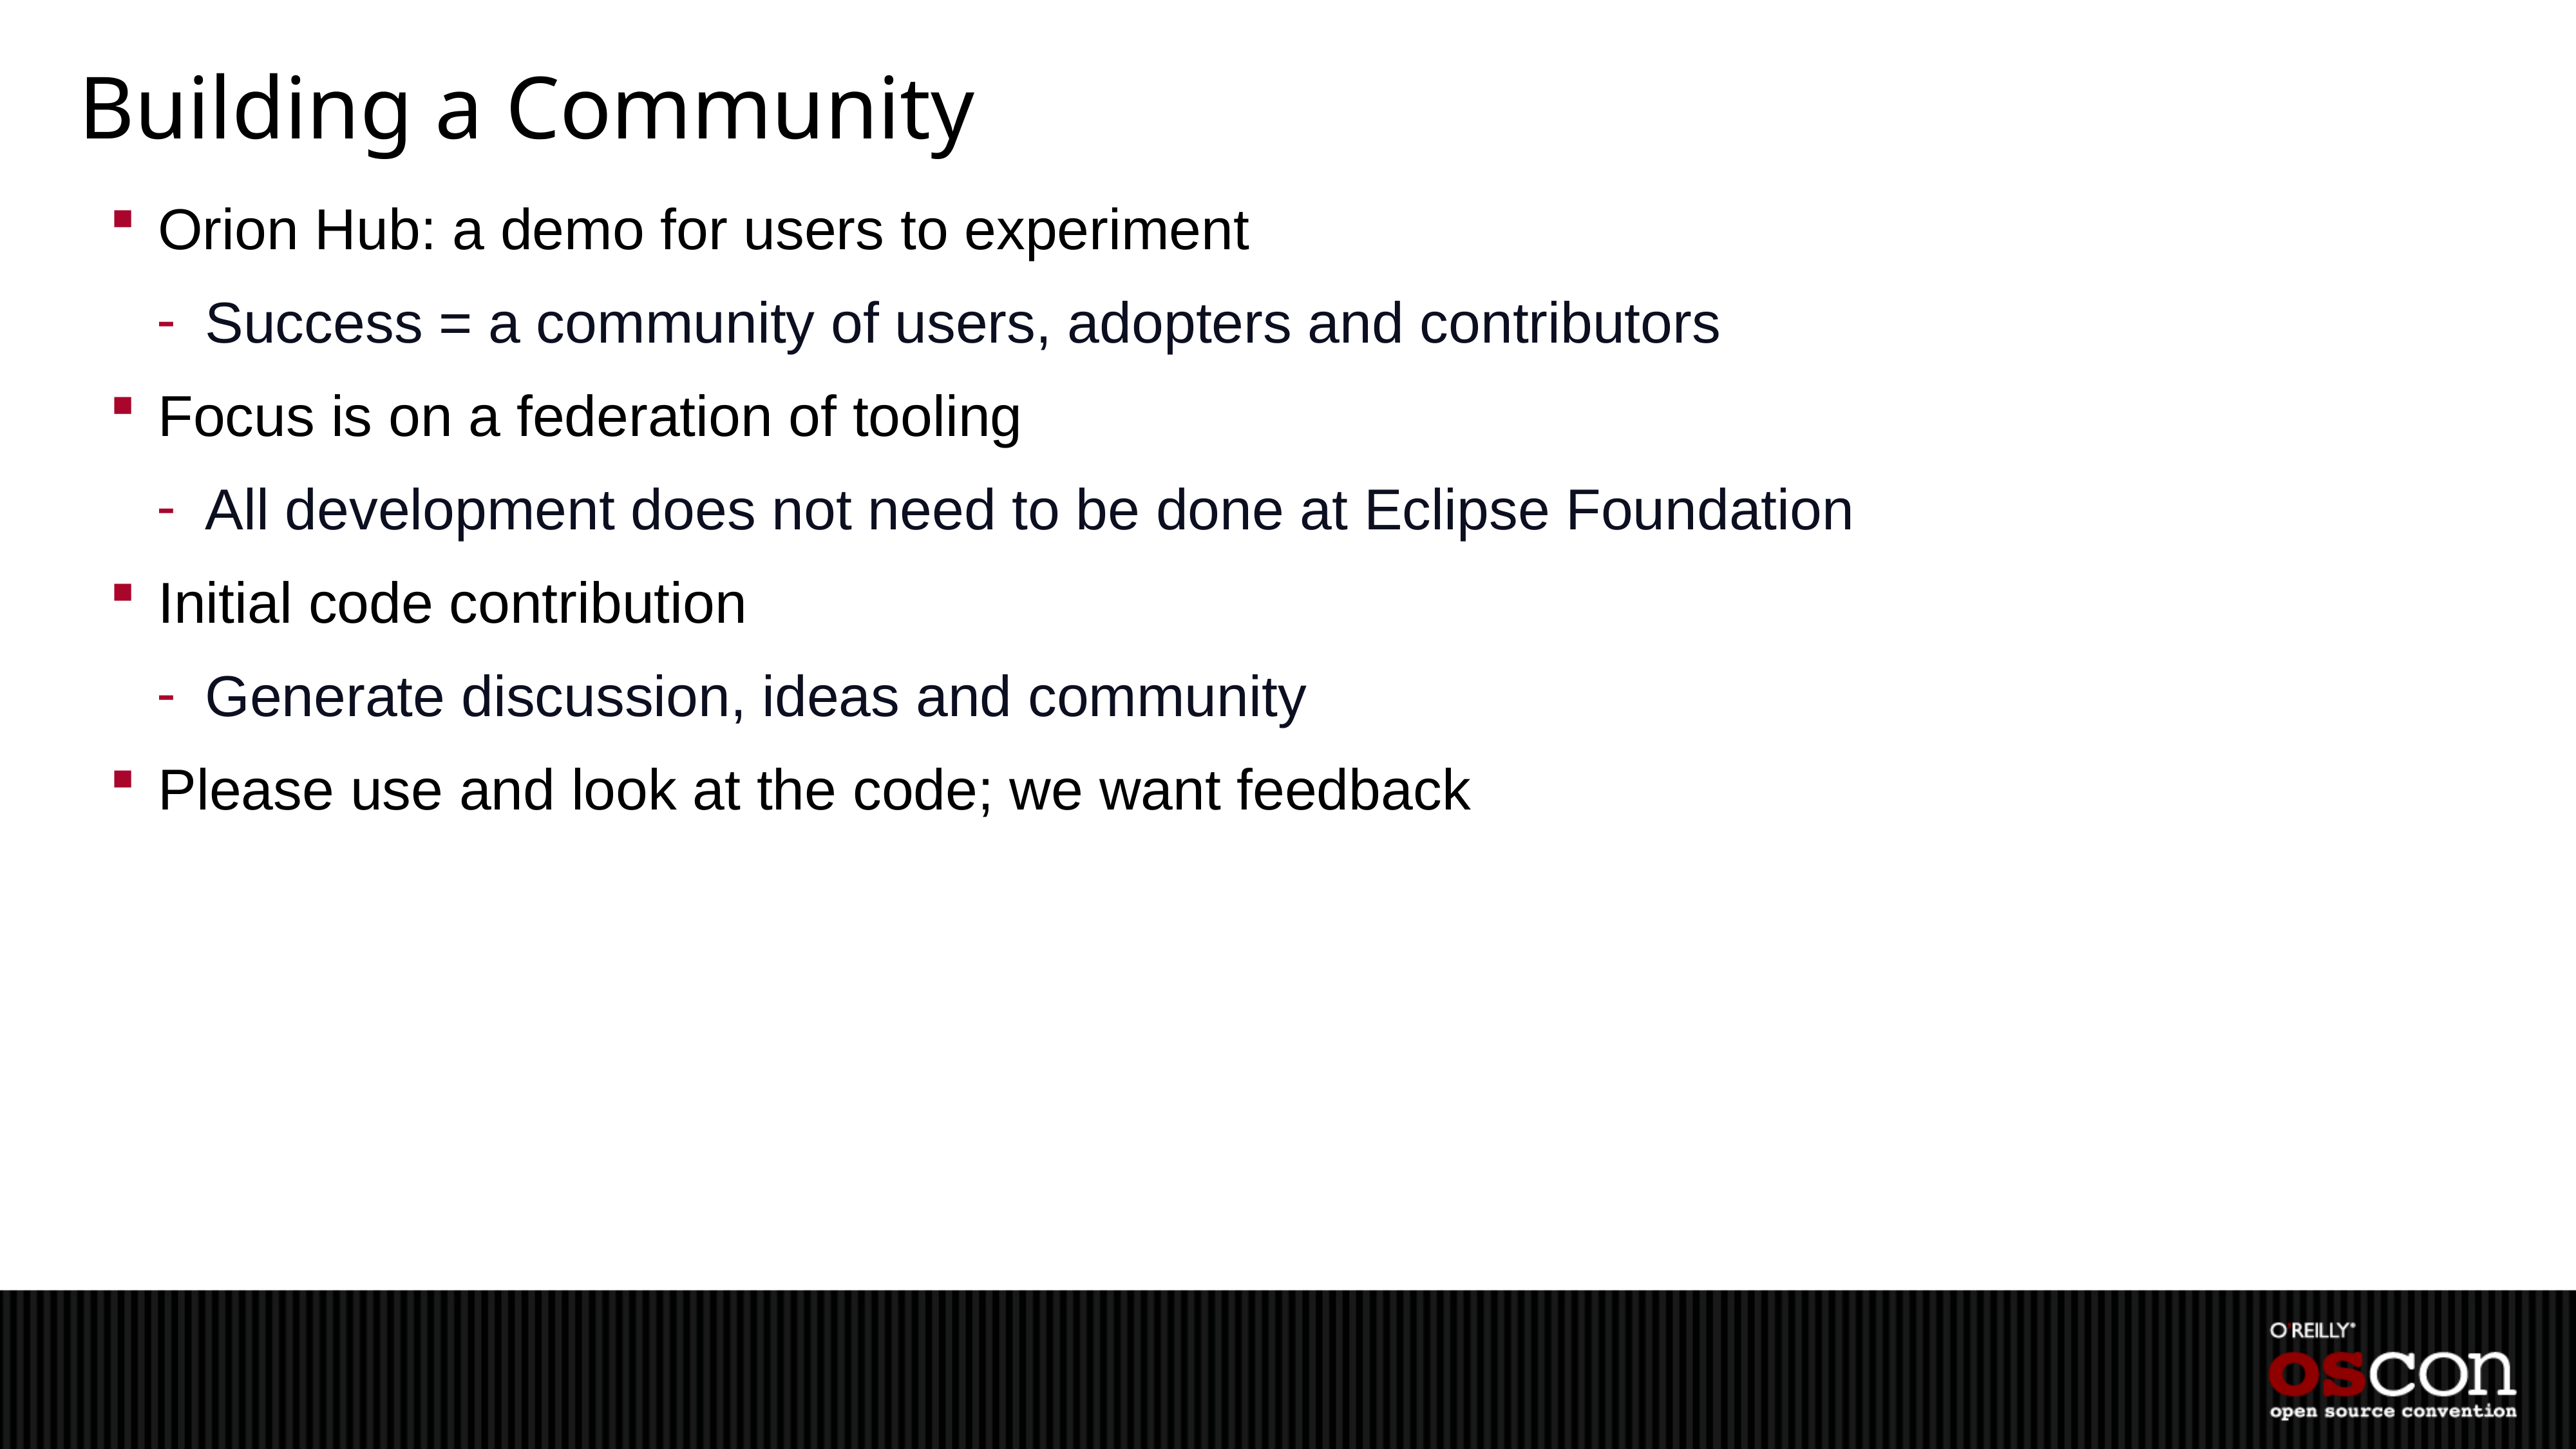

# Building a Community
Orion Hub: a demo for users to experiment
Success = a community of users, adopters and contributors
Focus is on a federation of tooling
All development does not need to be done at Eclipse Foundation
Initial code contribution
Generate discussion, ideas and community
Please use and look at the code; we want feedback